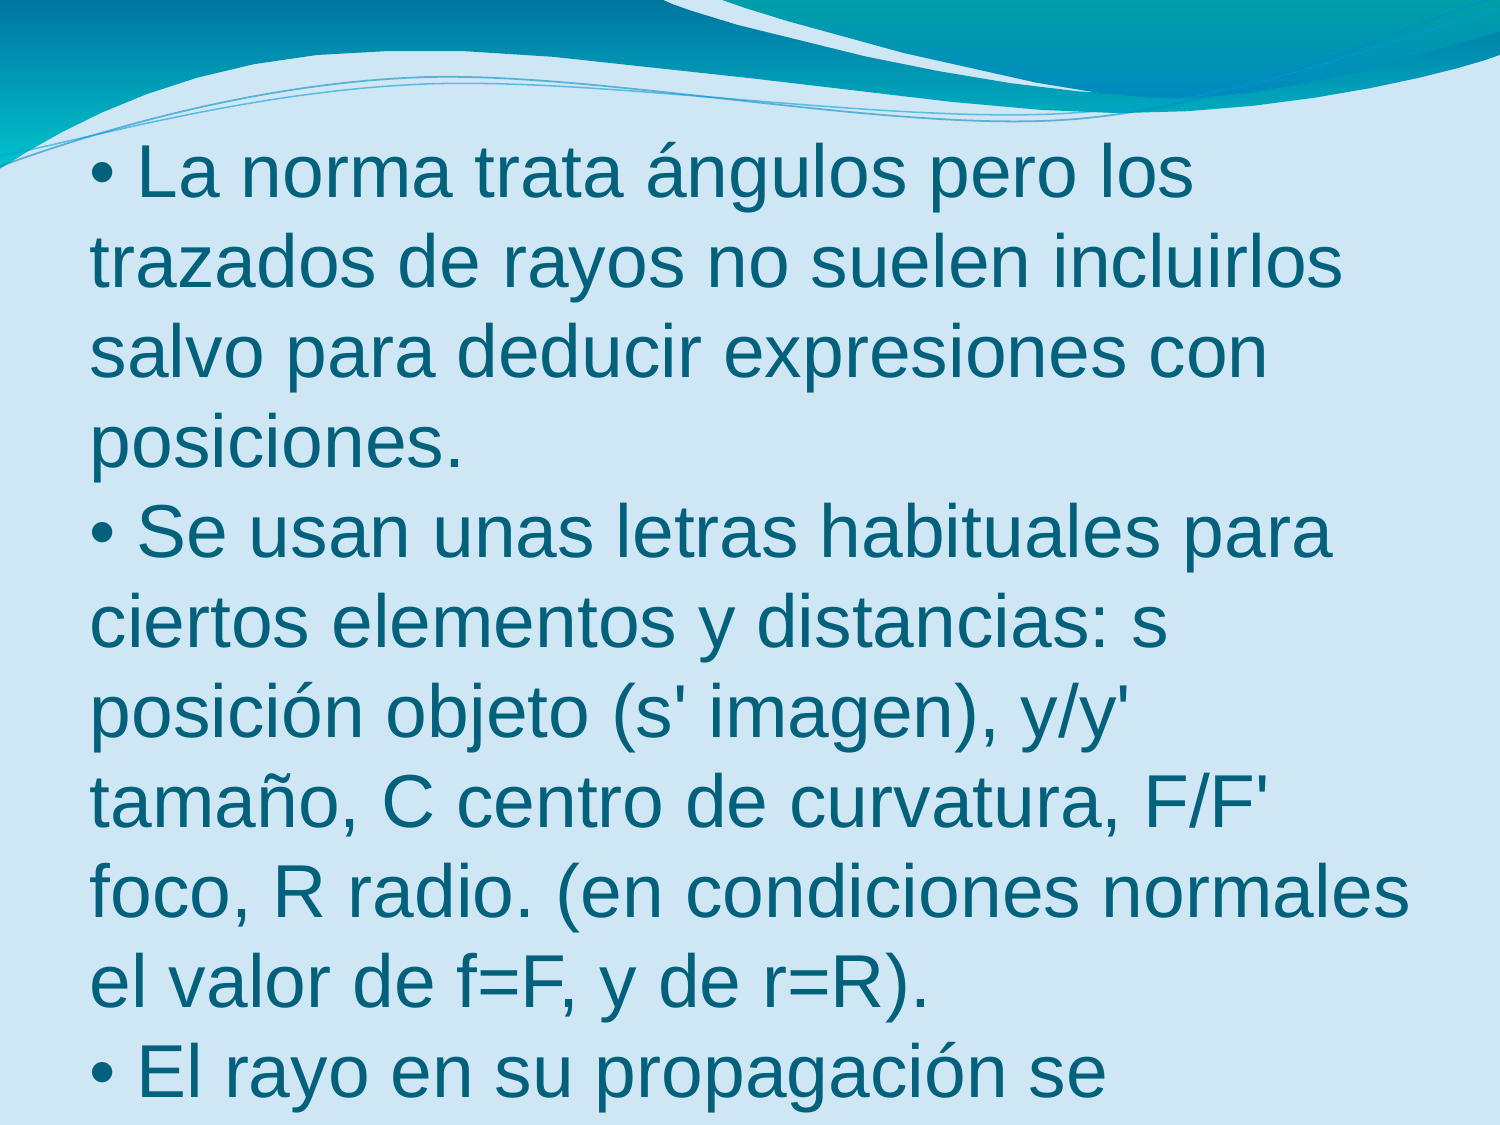

# • La norma trata ángulos pero los trazados de rayos no suelen incluirlos salvo para deducir expresiones con posiciones. • Se usan unas letras habituales para ciertos elementos y distancias: s posición objeto (s' imagen), y/y' tamaño, C centro de curvatura, F/F' foco, R radio. (en condiciones normales el valor de f=F, y de r=R). • El rayo en su propagación se representa por una línea continua. Para la prolongación del rayo por donde no se propaga se utiliza una línea discontinua